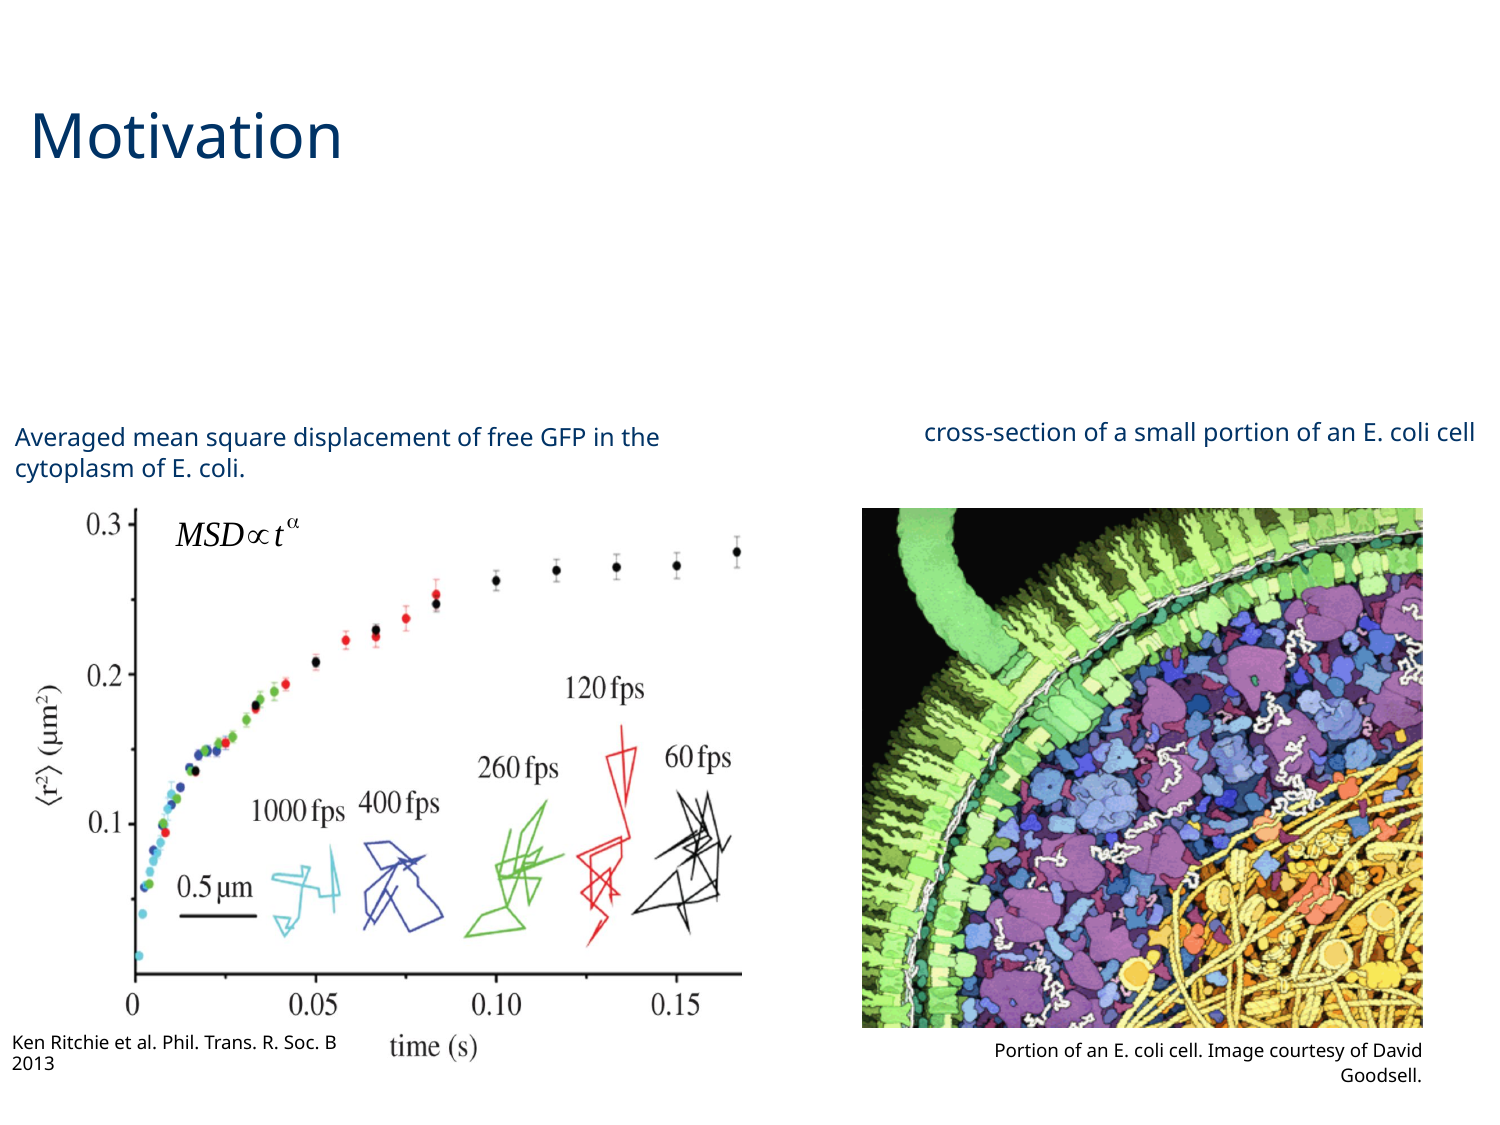

# Motivation
cross-section of a small portion of an E. coli cell
Averaged mean square displacement of free GFP in the cytoplasm of E. coli.
Portion of an E. coli cell. Image courtesy of David Goodsell.
Ken Ritchie et al. Phil. Trans. R. Soc. B 2013